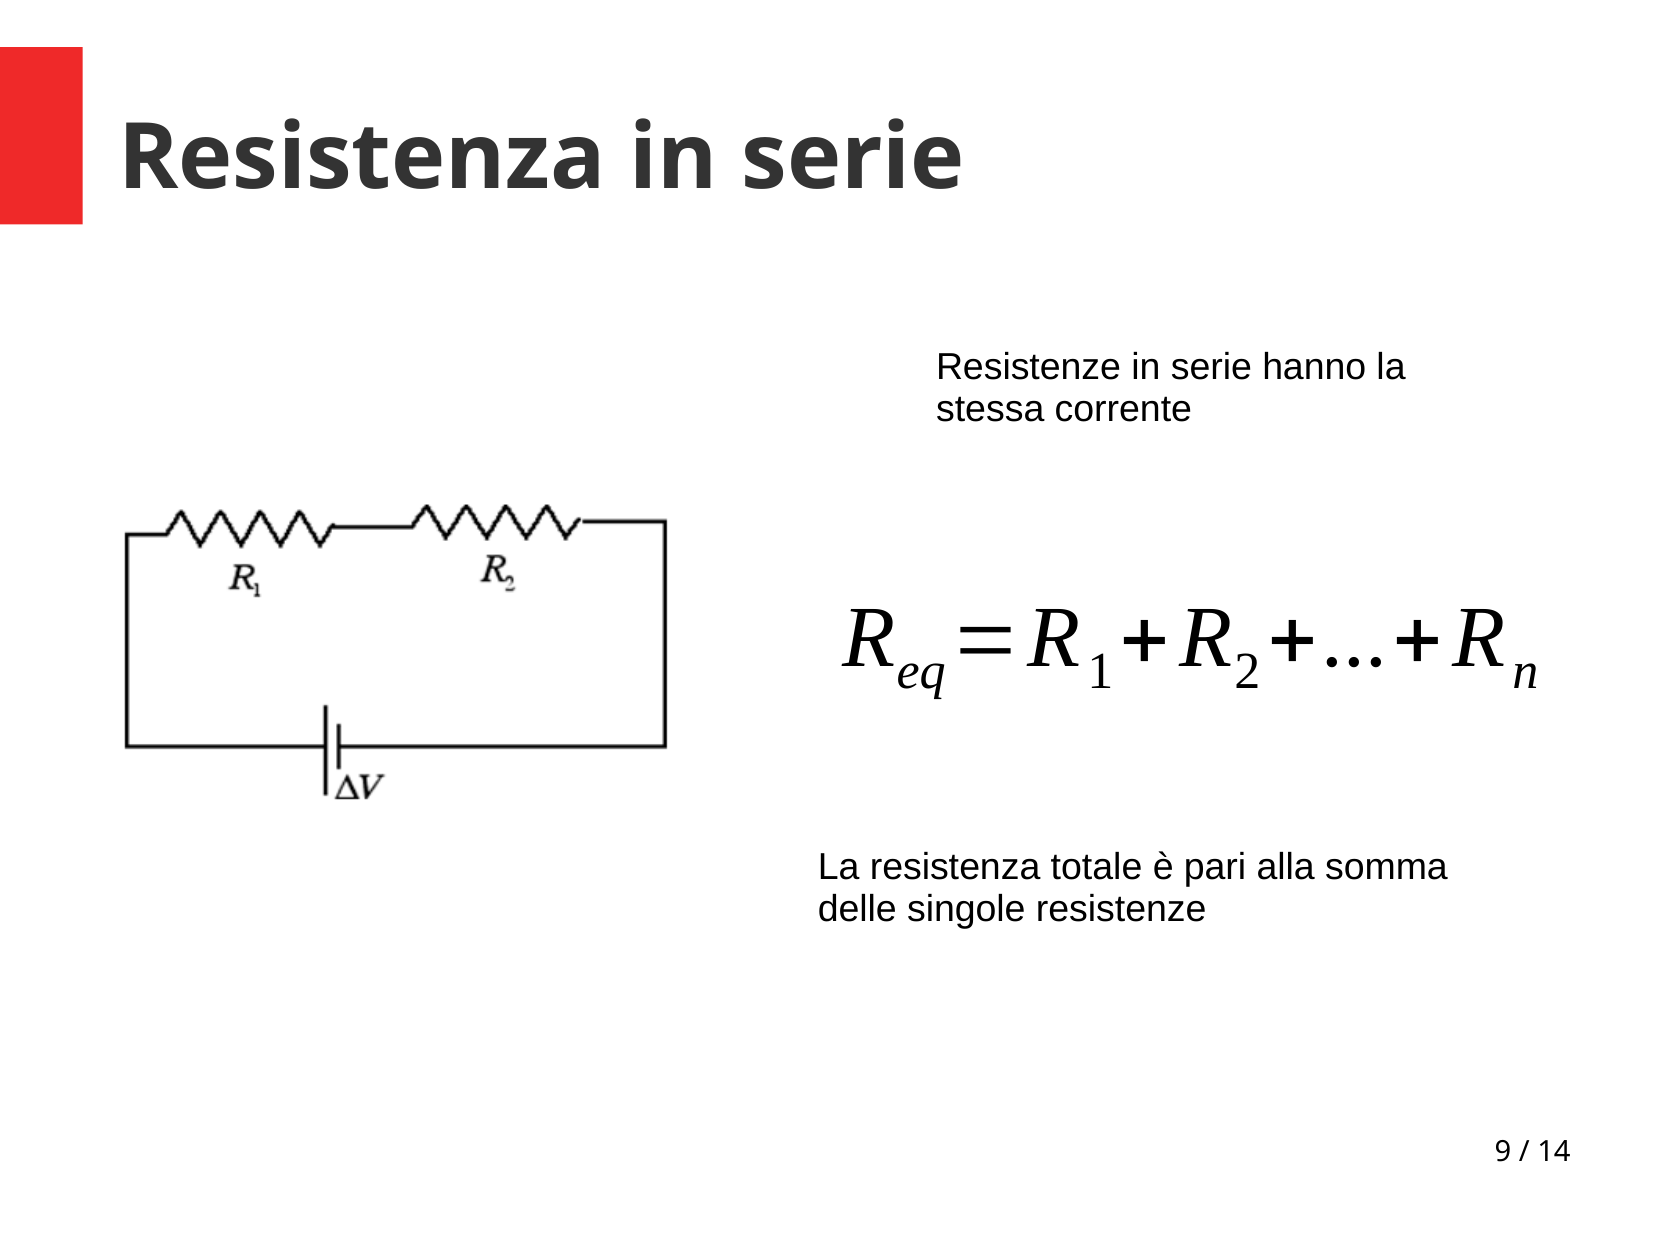

# Resistenza in serie
Resistenze in serie hanno la stessa corrente
La resistenza totale è pari alla somma delle singole resistenze
9